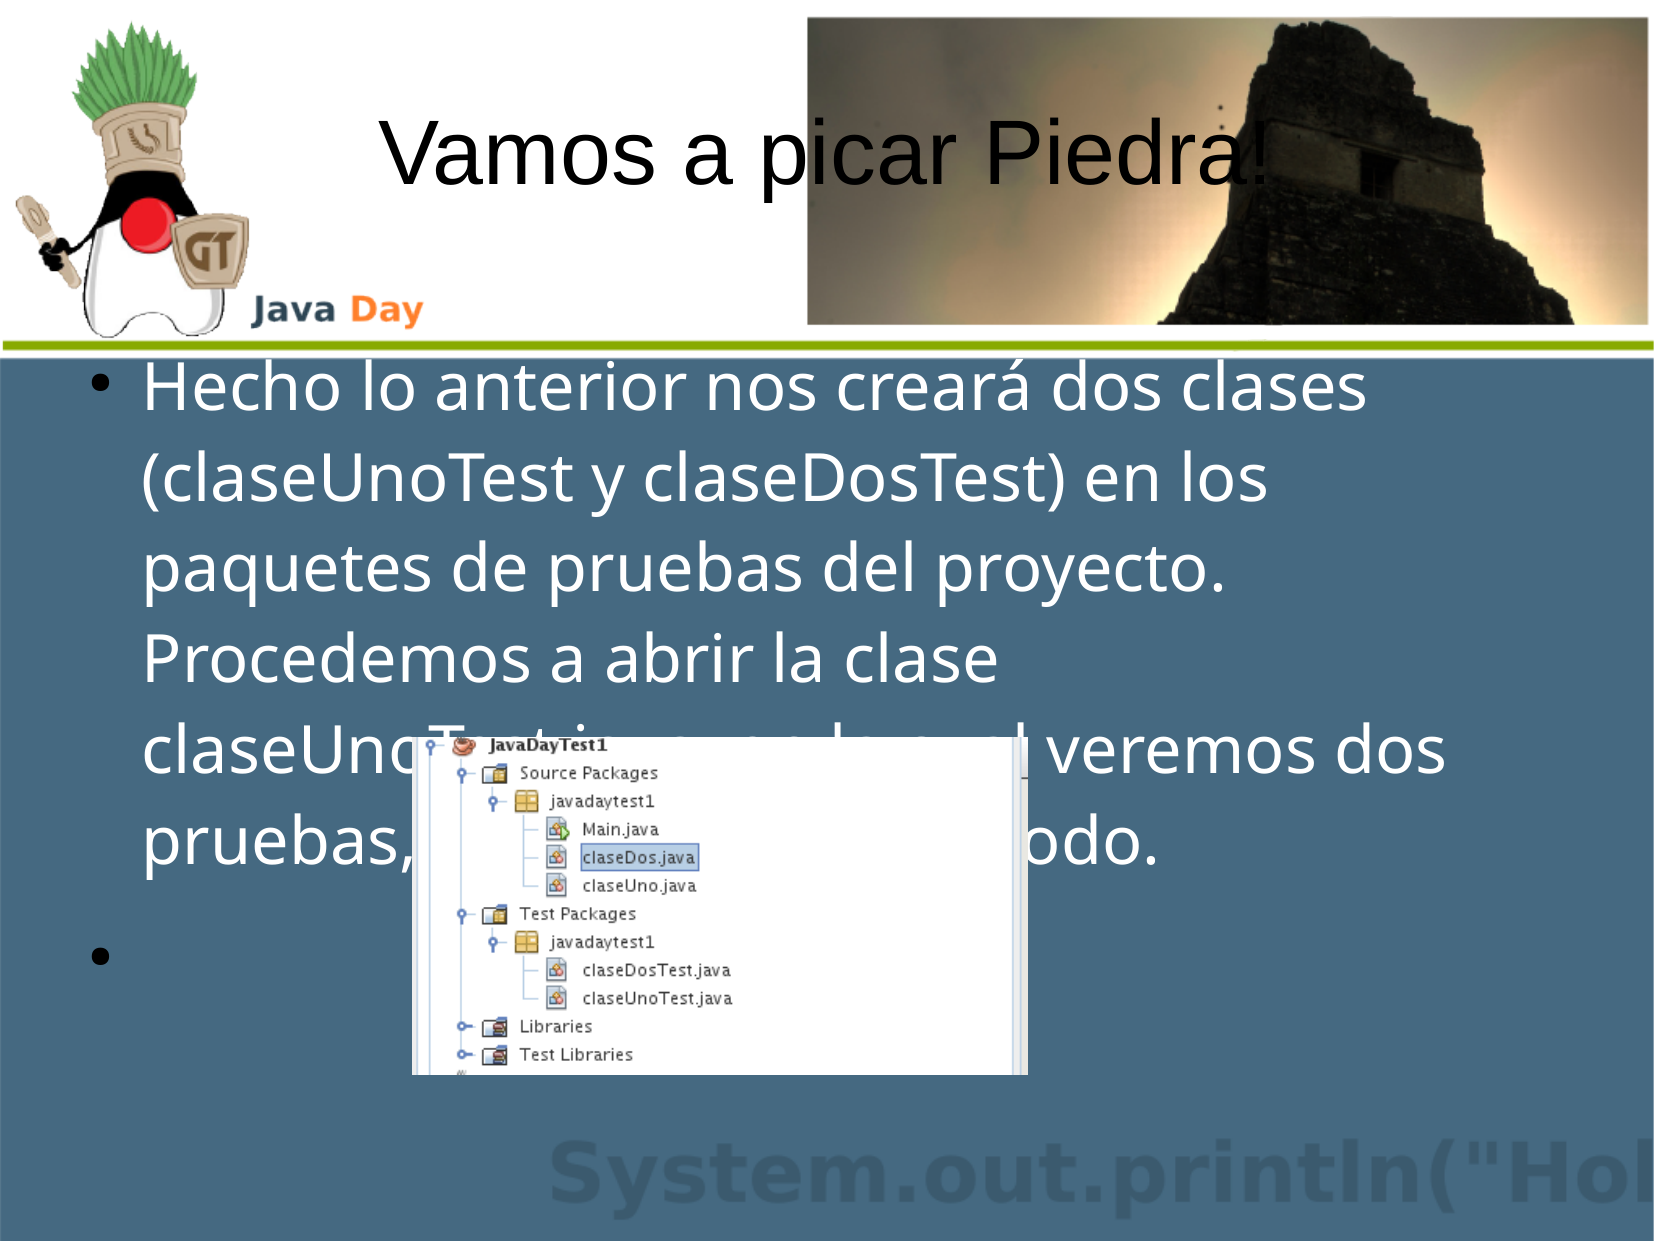

# Vamos a picar Piedra!
Hecho lo anterior nos creará dos clases (claseUnoTest y claseDosTest) en los paquetes de pruebas del proyecto. Procedemos a abrir la clase claseUnoTest.java, en la cual veremos dos pruebas, una para cada método.